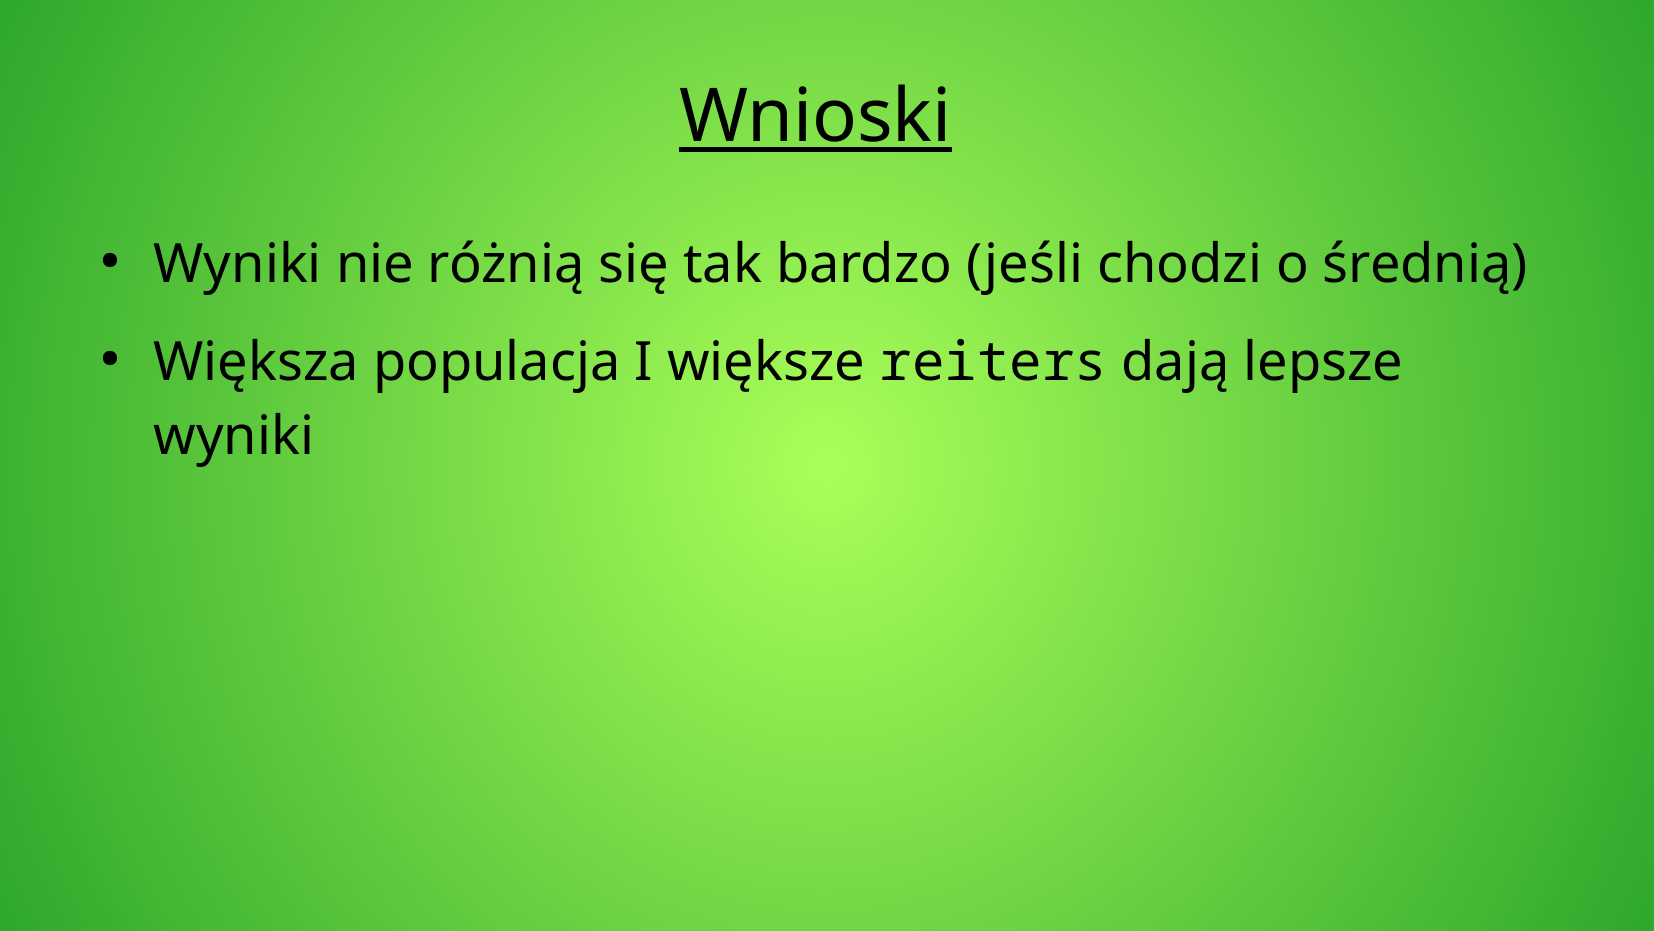

# Wnioski
Wyniki nie różnią się tak bardzo (jeśli chodzi o średnią)
Większa populacja I większe reiters dają lepsze wyniki